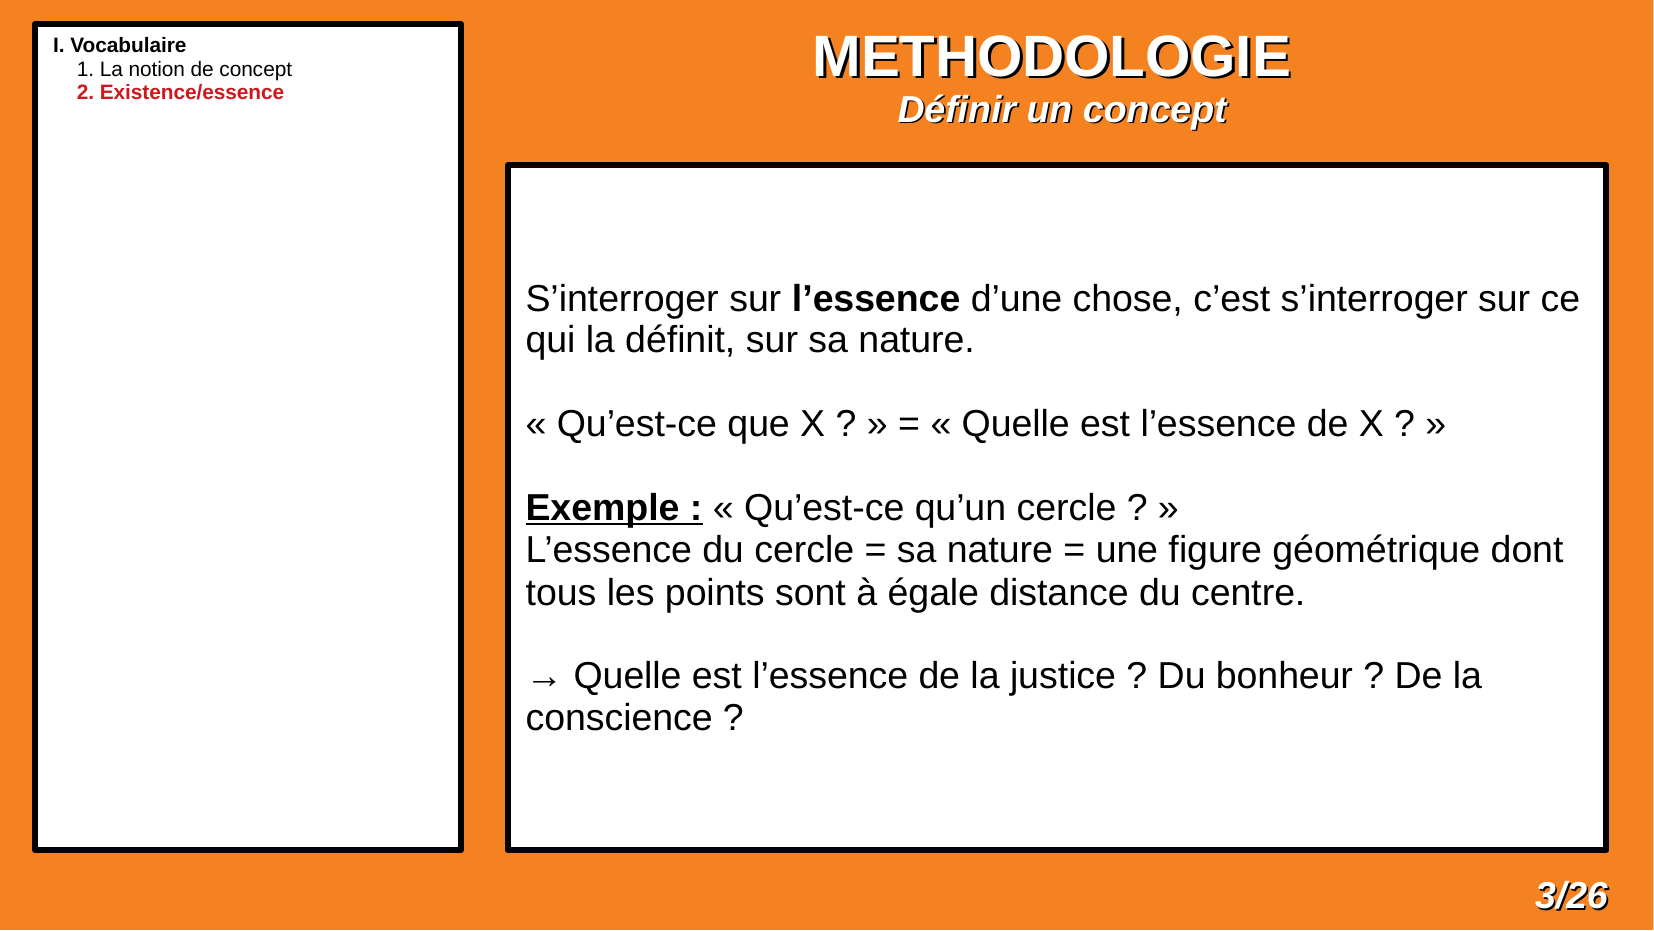

METHODOLOGIE
 Définir un concept
I. Vocabulaire
1. La notion de concept
2. Existence/essence
S’interroger sur l’essence d’une chose, c’est s’interroger sur ce qui la définit, sur sa nature.
« Qu’est-ce que X ? » = « Quelle est l’essence de X ? »
Exemple : « Qu’est-ce qu’un cercle ? »
L’essence du cercle = sa nature = une figure géométrique dont tous les points sont à égale distance du centre.
→ Quelle est l’essence de la justice ? Du bonheur ? De la conscience ?